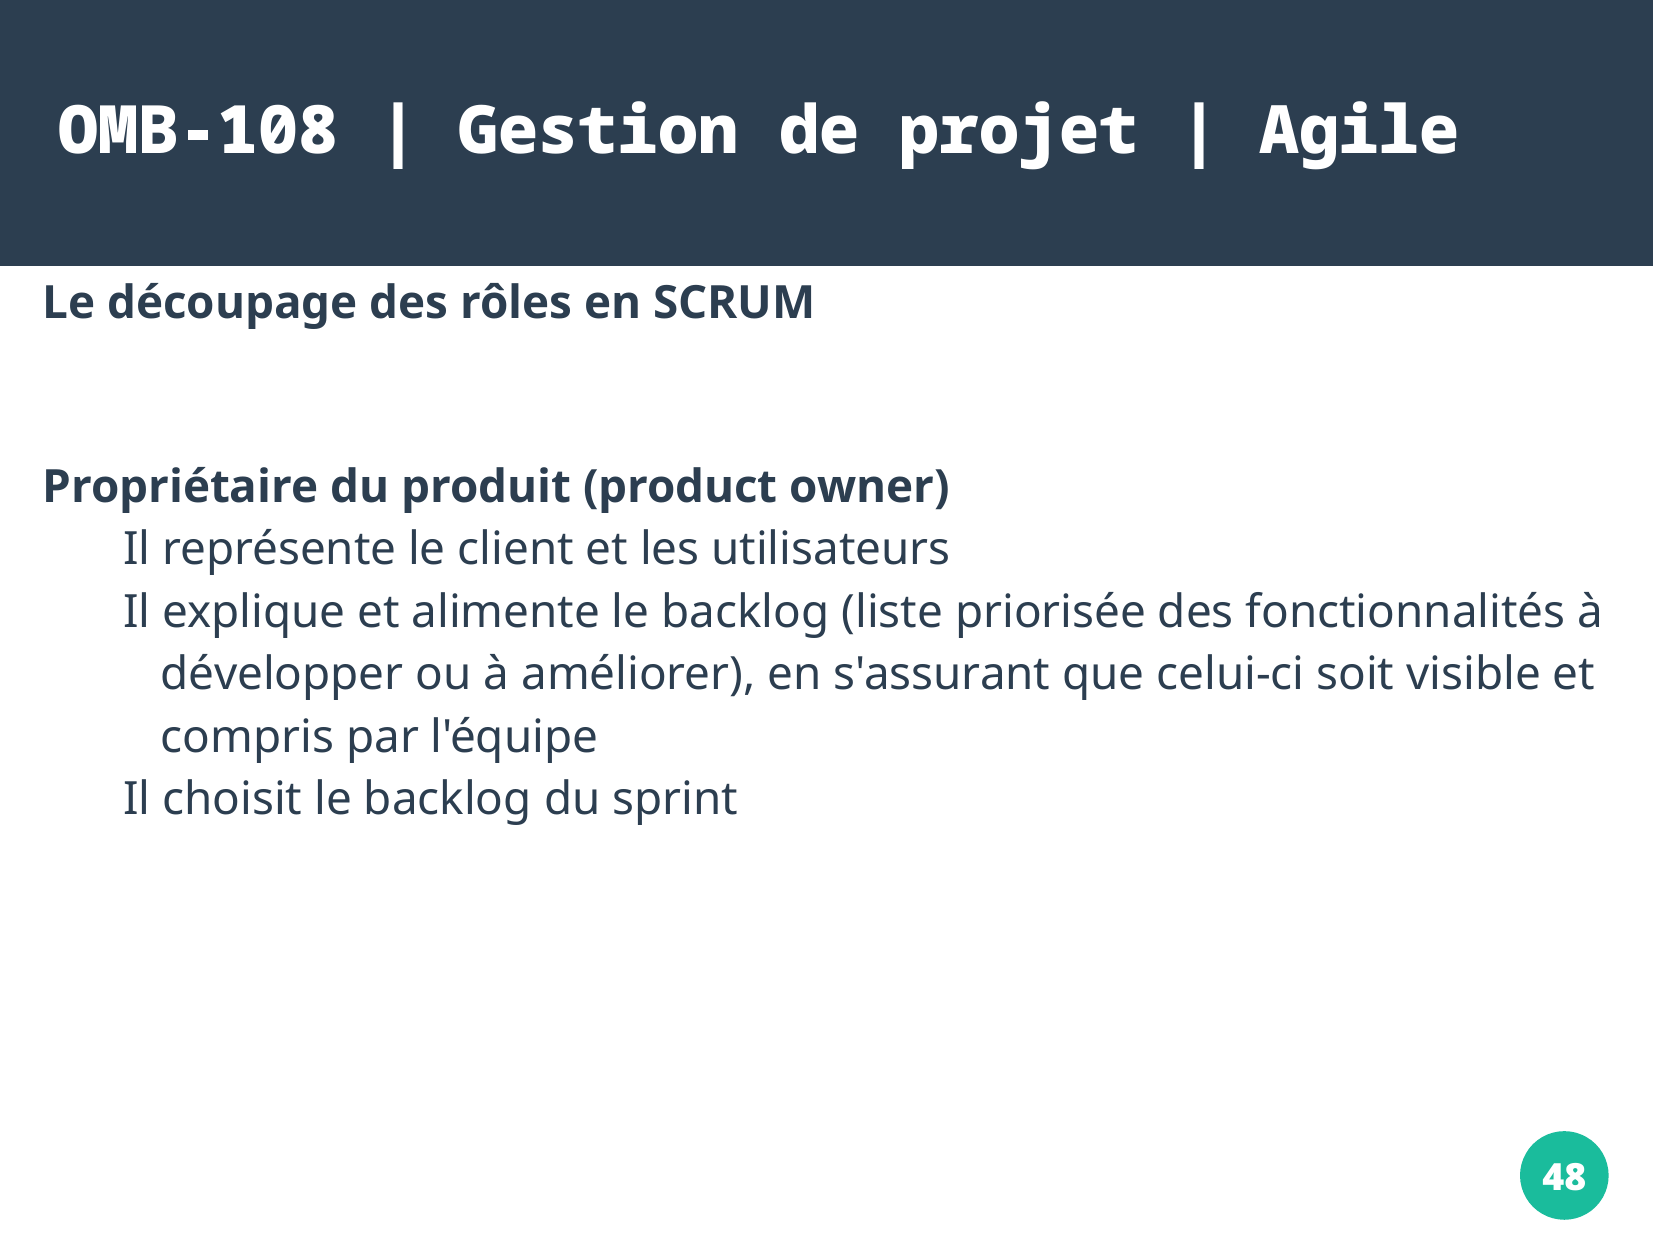

# OMB-108 | Gestion de projet | Agile
Le découpage des rôles en SCRUM
Propriétaire du produit (product owner)
Il représente le client et les utilisateurs
Il explique et alimente le backlog (liste priorisée des fonctionnalités à développer ou à améliorer), en s'assurant que celui-ci soit visible et compris par l'équipe
Il choisit le backlog du sprint
48